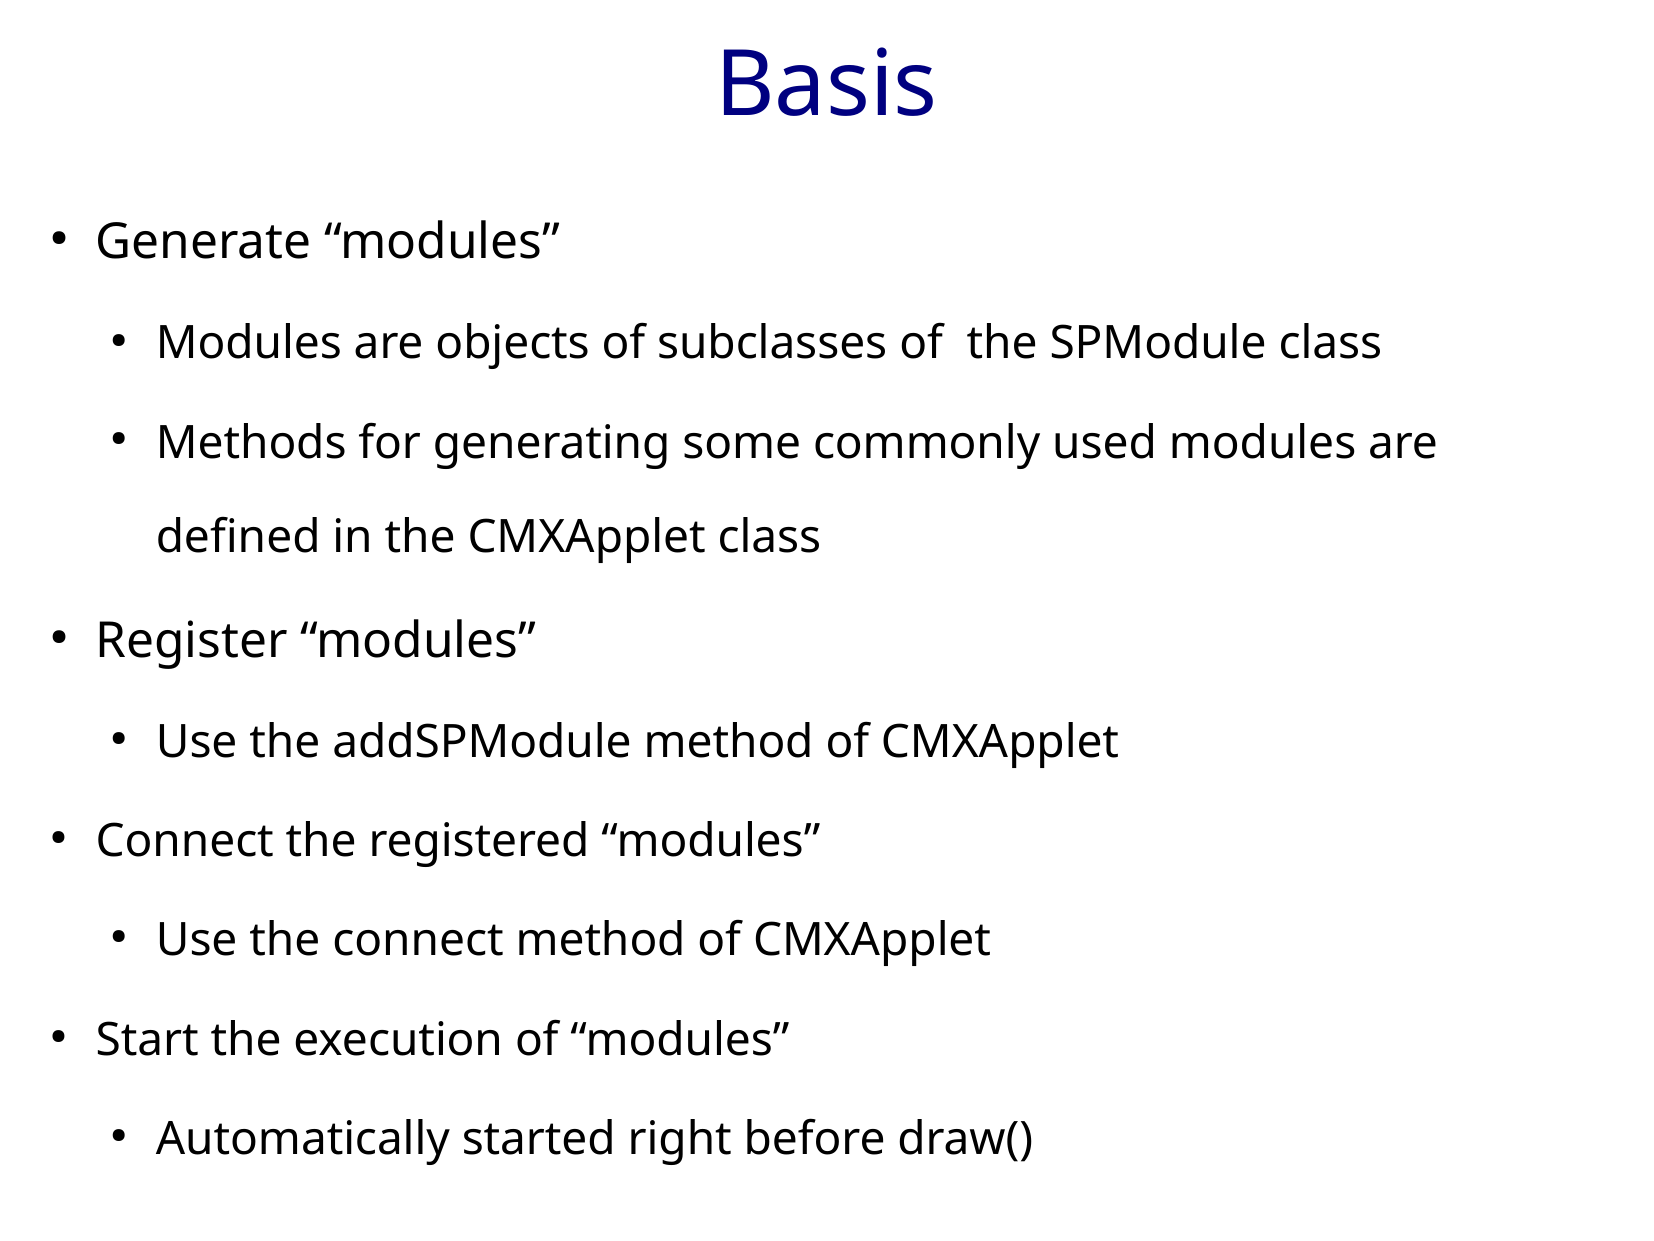

# Basis
Generate “modules”
Modules are objects of subclasses of the SPModule class
Methods for generating some commonly used modules are defined in the CMXApplet class
Register “modules”
Use the addSPModule method of CMXApplet
Connect the registered “modules”
Use the connect method of CMXApplet
Start the execution of “modules”
Automatically started right before draw()